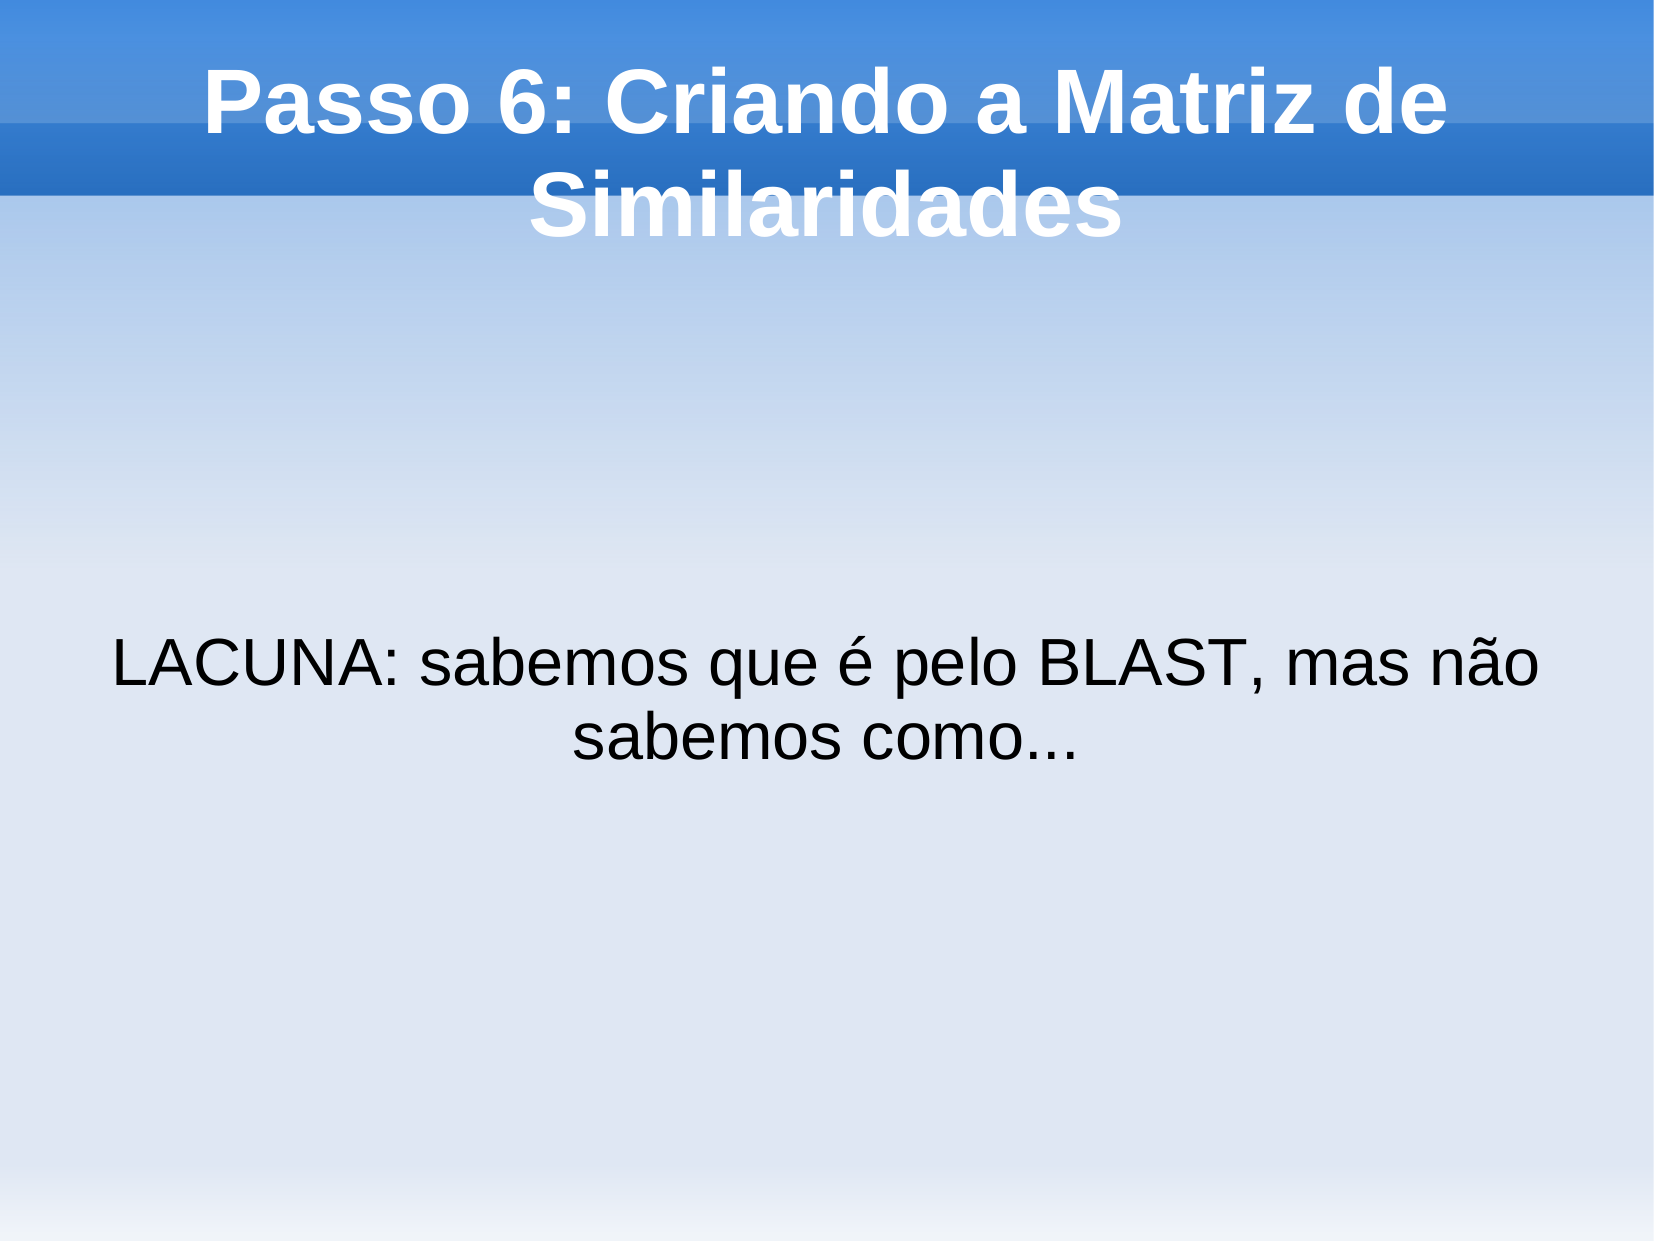

# Passo 6: Criando a Matriz de Similaridades
LACUNA: sabemos que é pelo BLAST, mas não sabemos como...